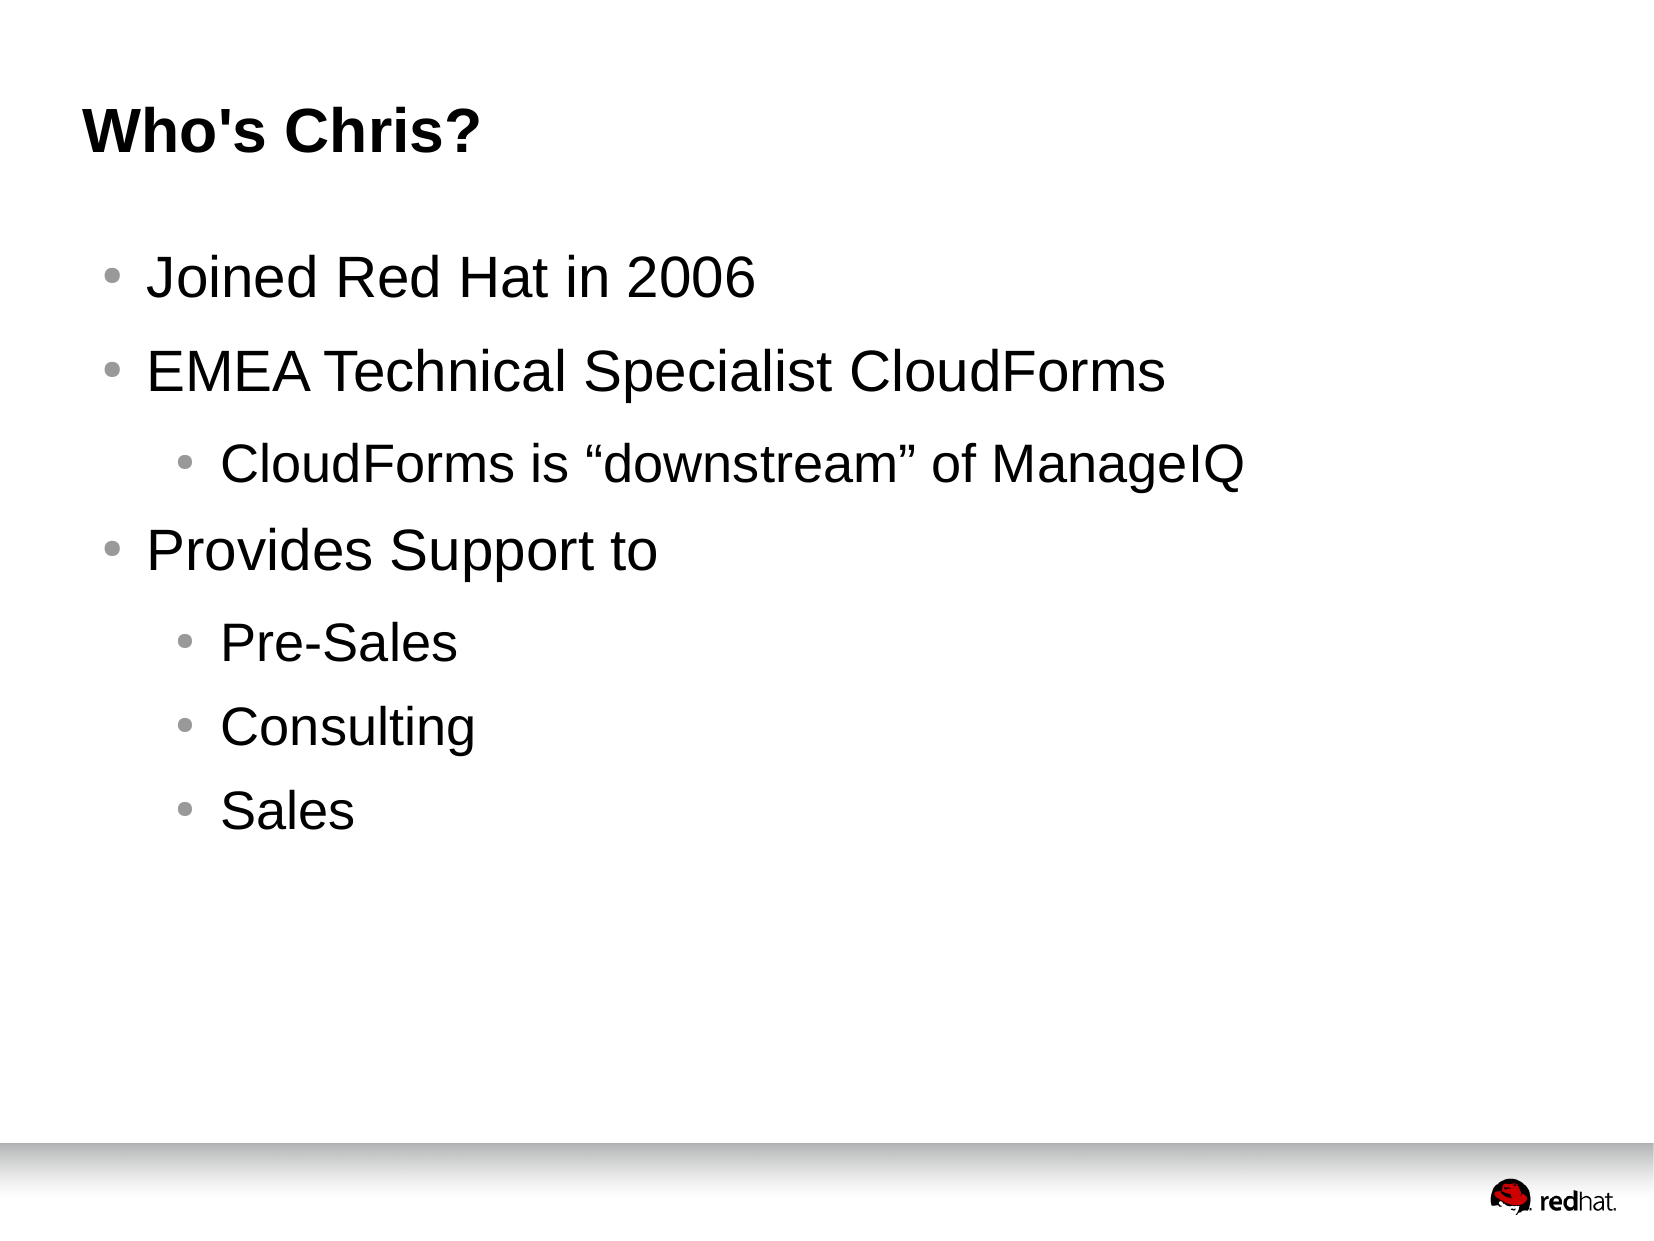

# Who's Chris?
Joined Red Hat in 2006
EMEA Technical Specialist CloudForms
CloudForms is “downstream” of ManageIQ
Provides Support to
Pre-Sales
Consulting
Sales